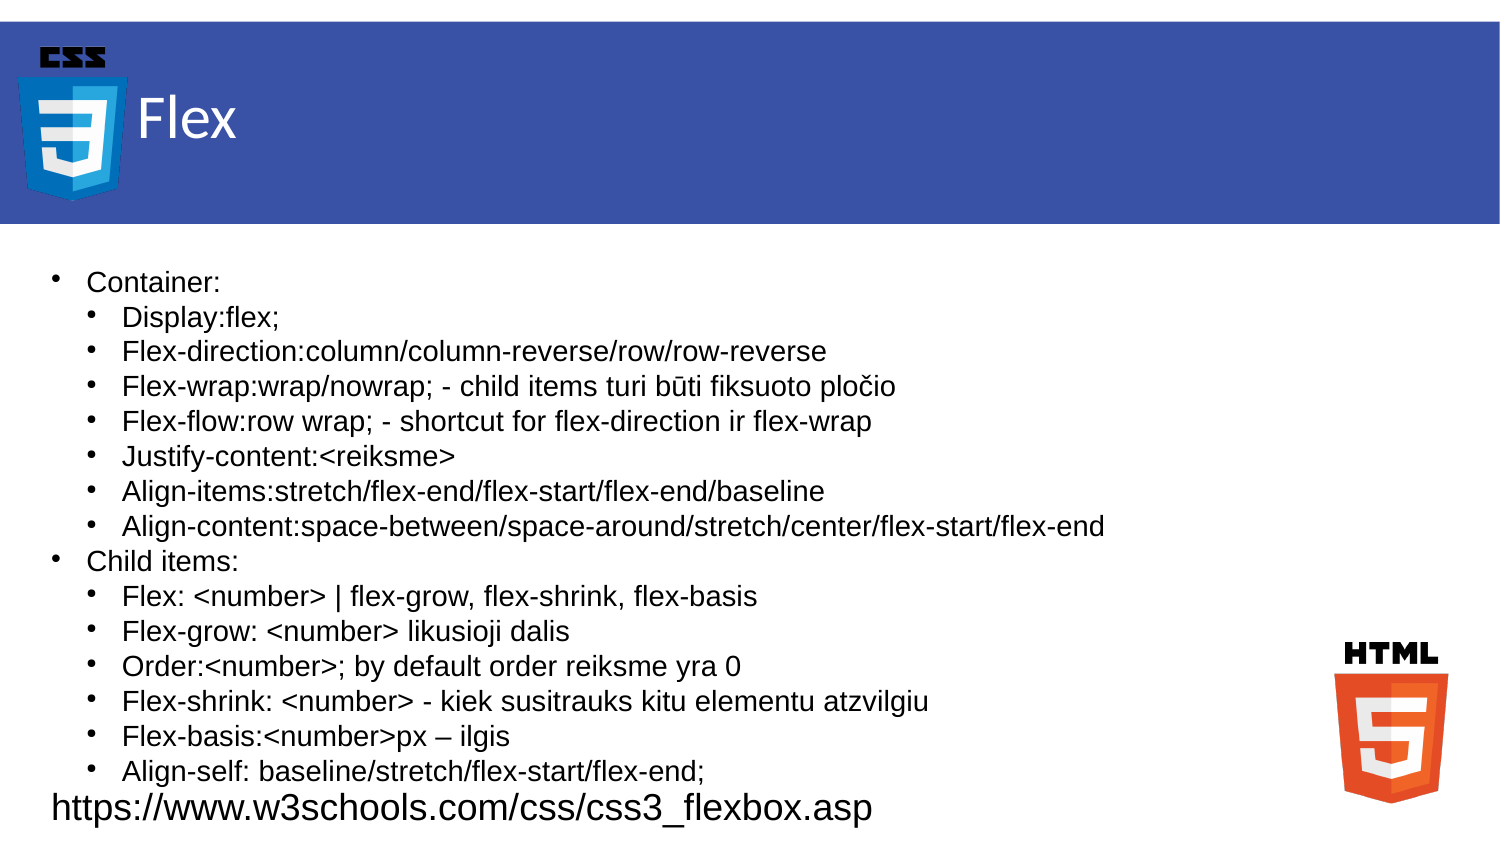

Flex
Container:
Display:flex;
Flex-direction:column/column-reverse/row/row-reverse
Flex-wrap:wrap/nowrap; - child items turi būti fiksuoto pločio
Flex-flow:row wrap; - shortcut for flex-direction ir flex-wrap
Justify-content:<reiksme>
Align-items:stretch/flex-end/flex-start/flex-end/baseline
Align-content:space-between/space-around/stretch/center/flex-start/flex-end
Child items:
Flex: | flex-grow, flex-shrink, flex-basis
Flex-grow: likusioji dalis
Order: ; by default order reiksme yra 0
Flex-shrink: - kiek susitrauks kitu elementu atzvilgiu
Flex-basis: px – ilgis
Align-self: baseline/stretch/flex-start/flex-end;
https://www.w3schools.com/css/css3_flexbox.asp